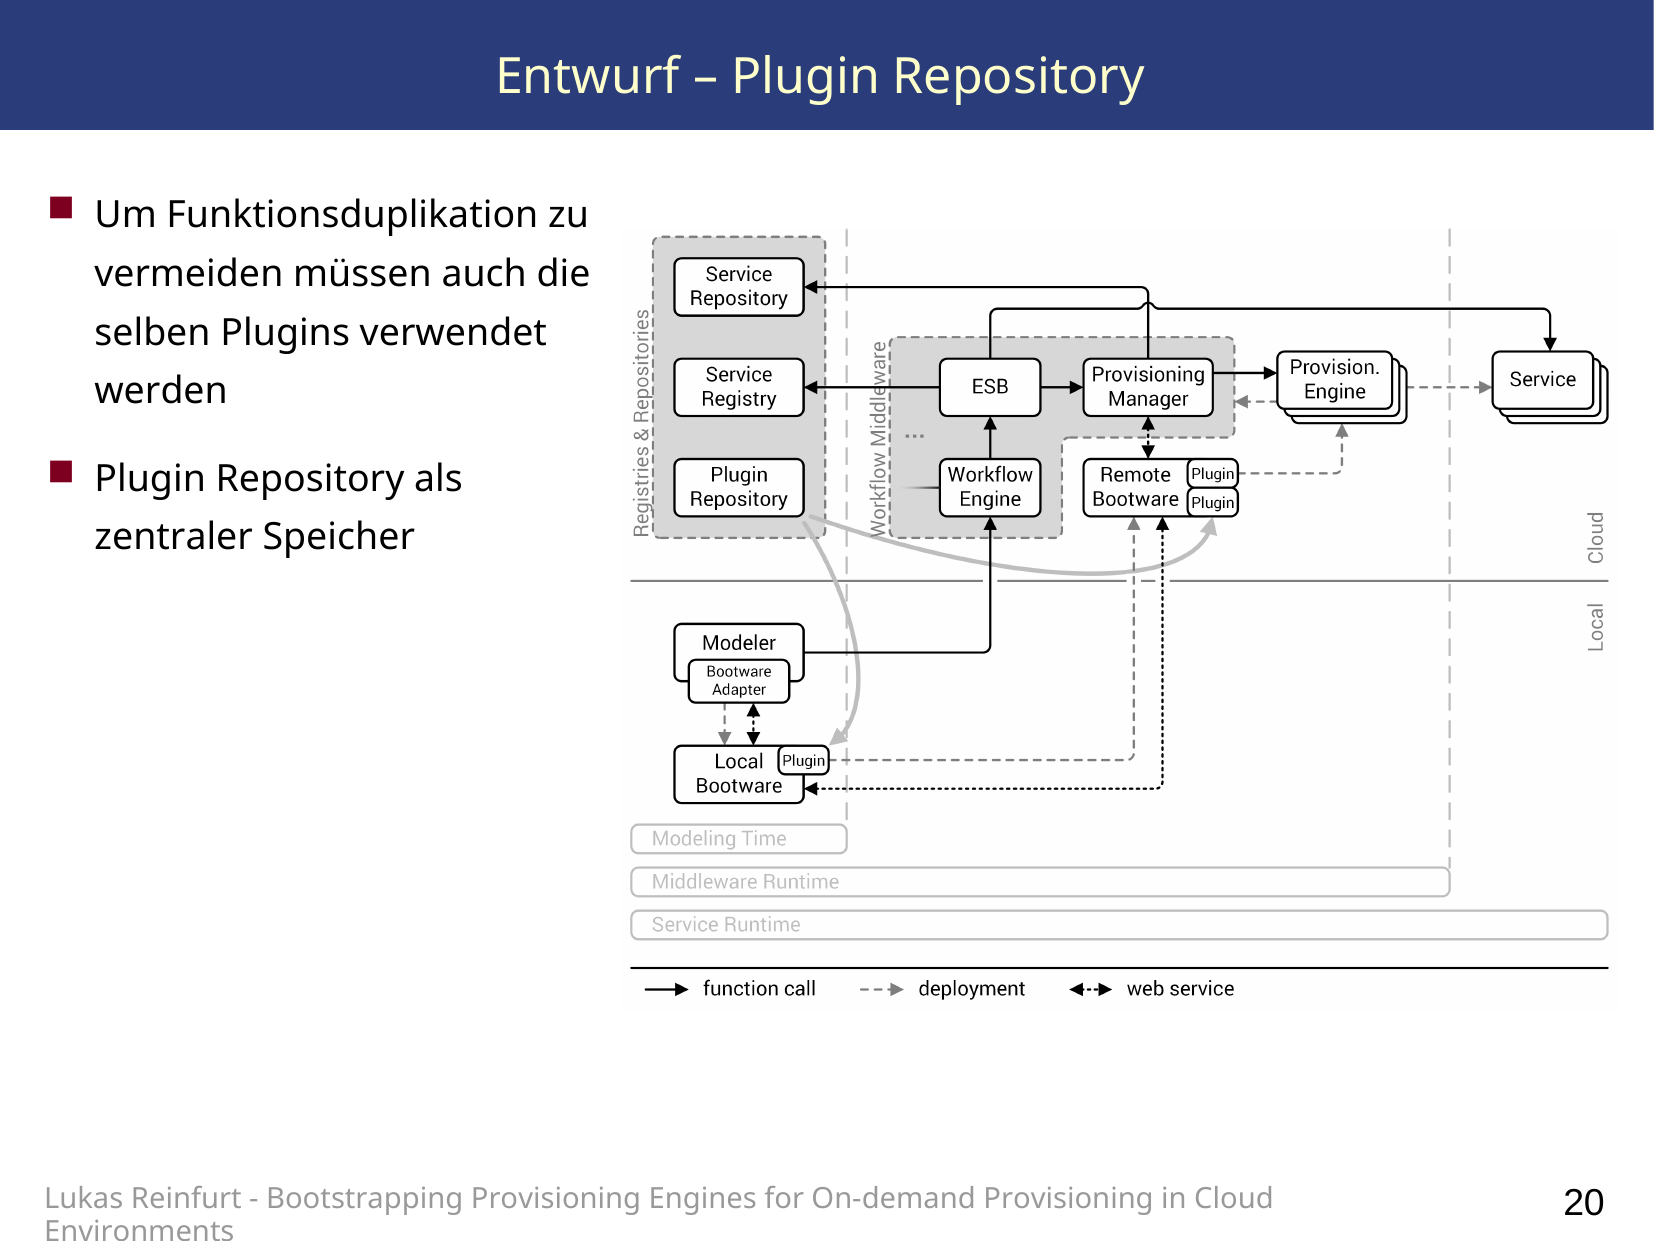

# Entwurf – Plugin Repository
Um Funktionsduplikation zu vermeiden müssen auch die selben Plugins verwendet werden
Plugin Repository als zentraler Speicher